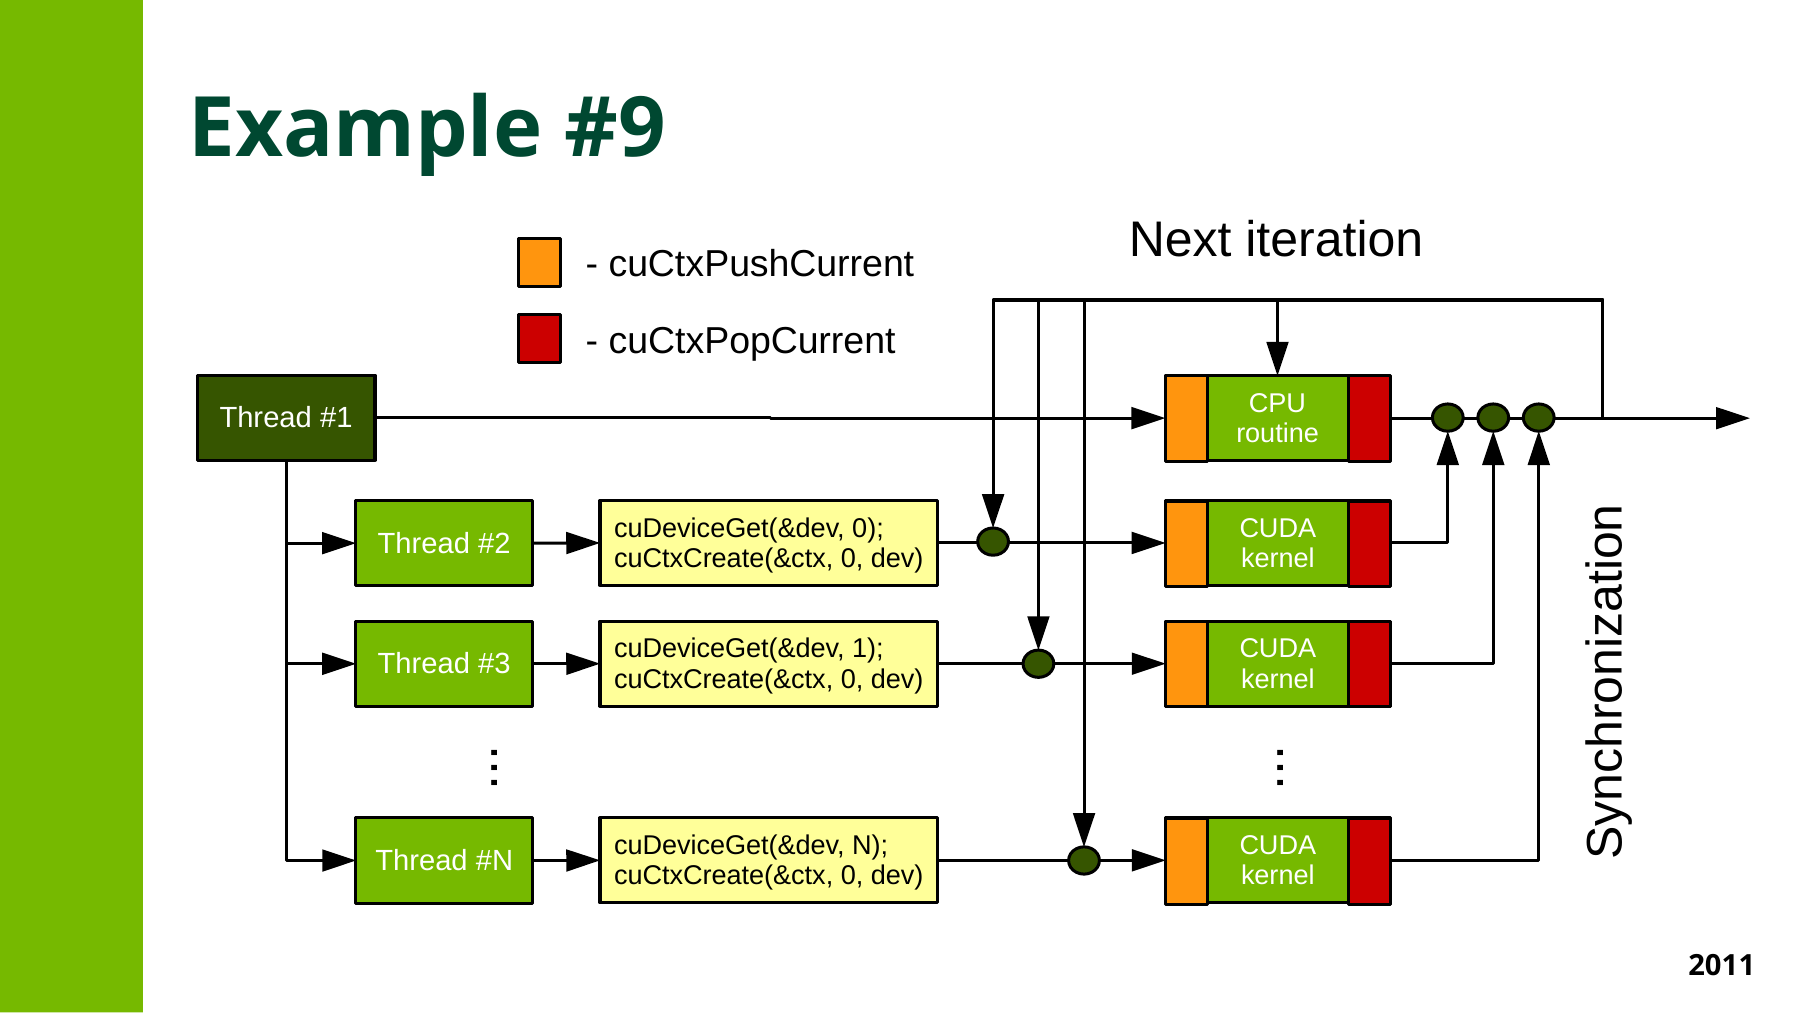

# Example #9
Next iteration
- cuCtxPushCurrent
- cuCtxPopCurrent
Thread #1
CPU
routine
Thread #2
cuDeviceGet(&dev, 0);
cuCtxCreate(&ctx, 0, dev)
CUDA
kernel
Thread #3
cuDeviceGet(&dev, 1);
cuCtxCreate(&ctx, 0, dev)
CUDA
kernel
Synchronization
...
...
Thread #N
cuDeviceGet(&dev, N);
cuCtxCreate(&ctx, 0, dev)
CUDA
kernel